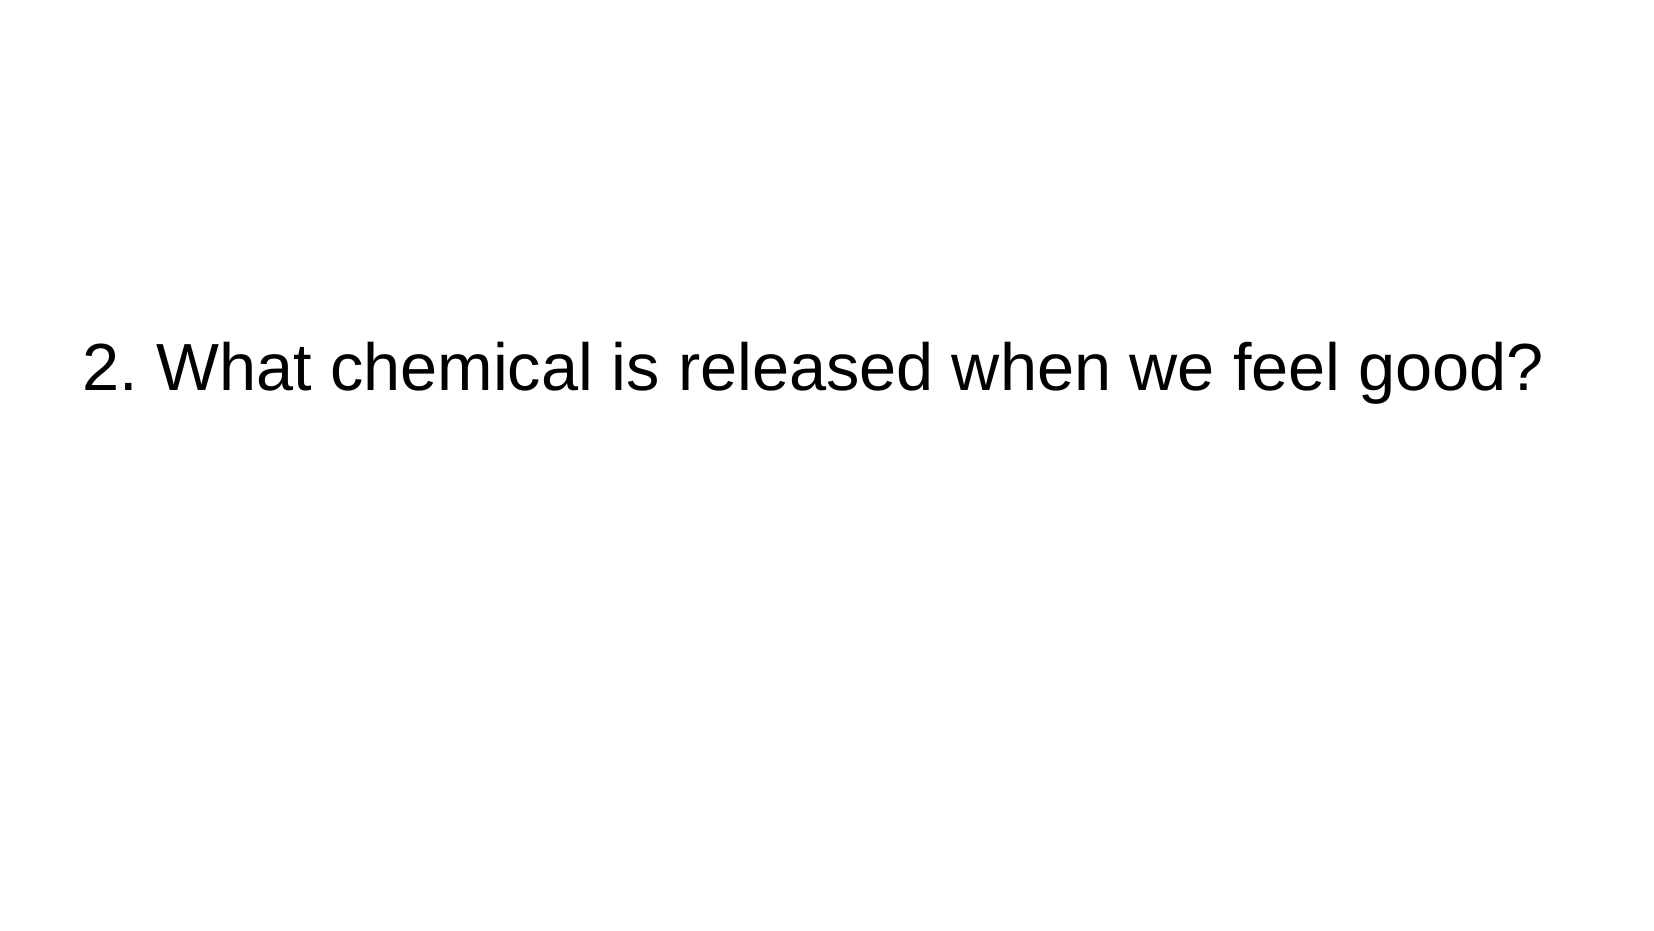

# 2. What chemical is released when we feel good?